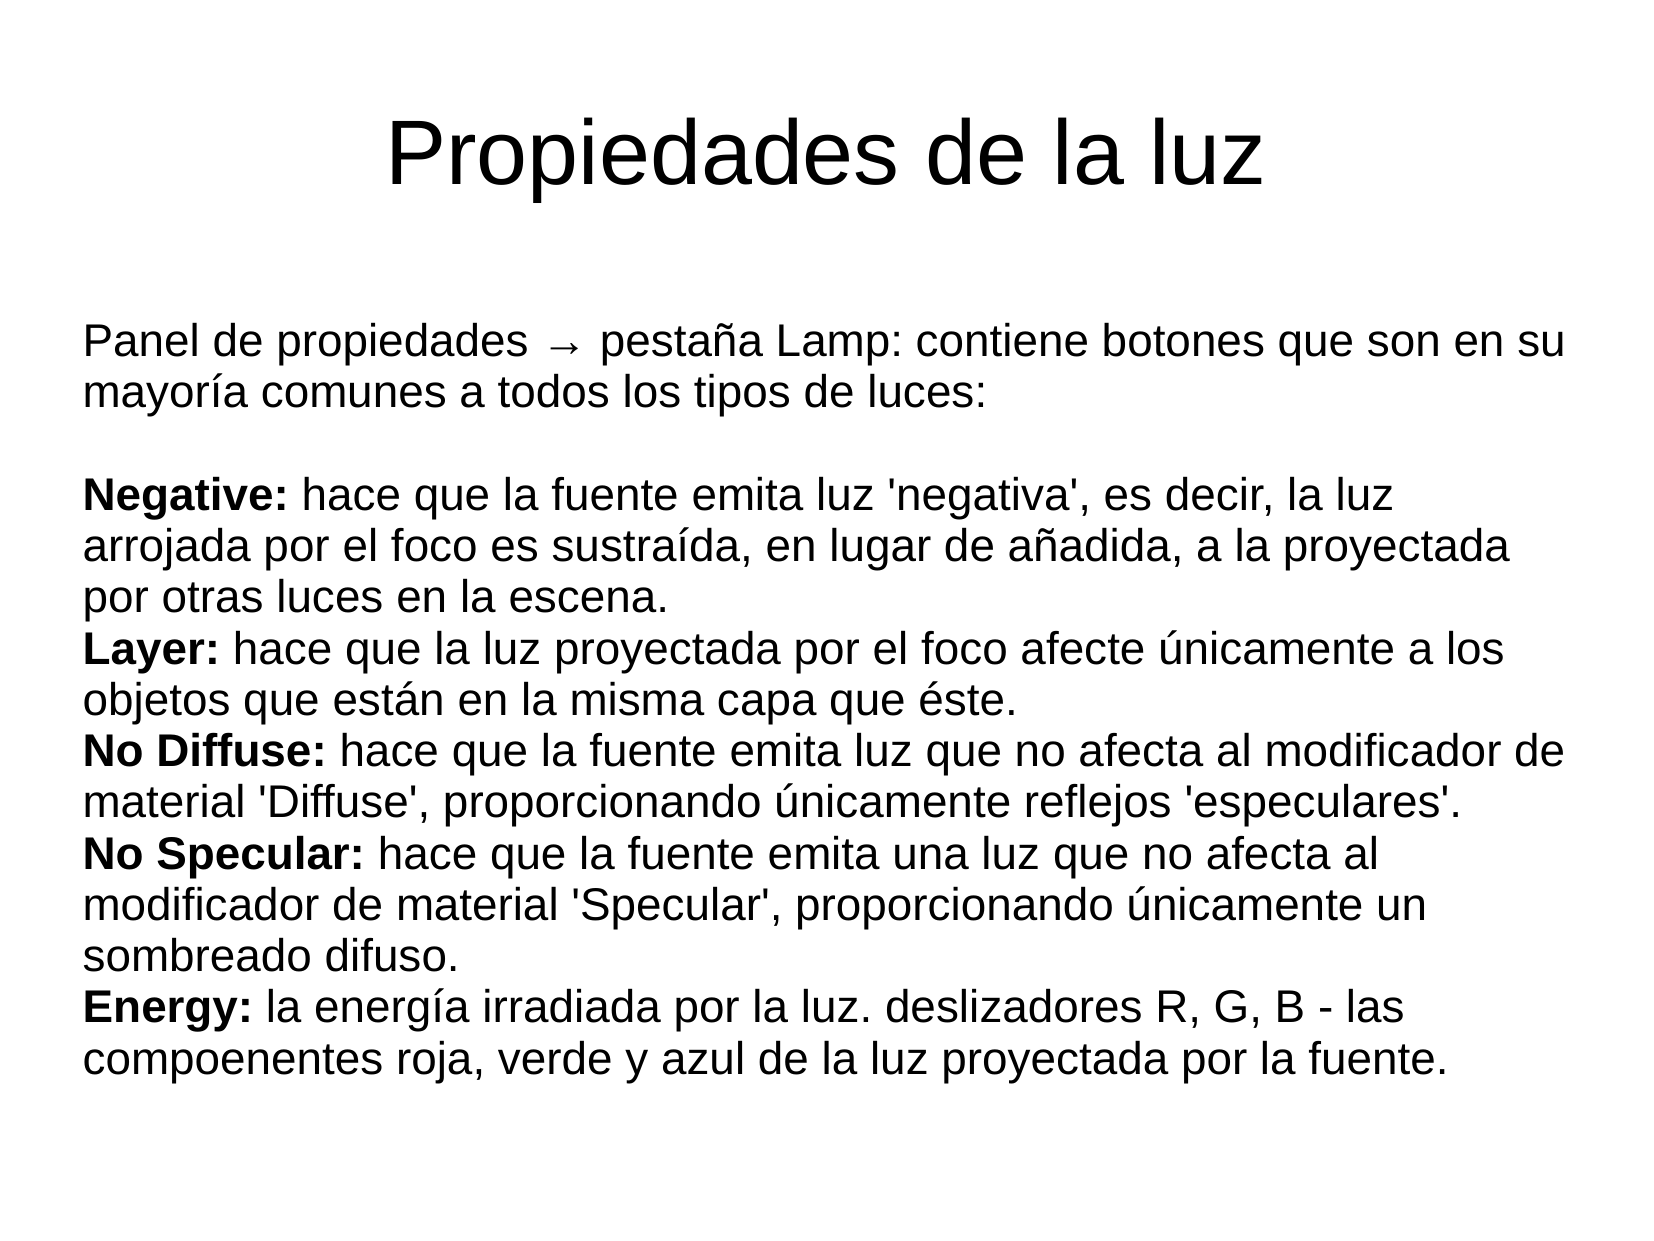

# Propiedades de la luz
Panel de propiedades → pestaña Lamp: contiene botones que son en su mayoría comunes a todos los tipos de luces:
Negative: hace que la fuente emita luz 'negativa', es decir, la luz arrojada por el foco es sustraída, en lugar de añadida, a la proyectada por otras luces en la escena.
Layer: hace que la luz proyectada por el foco afecte únicamente a los objetos que están en la misma capa que éste.
No Diffuse: hace que la fuente emita luz que no afecta al modificador de material 'Diffuse', proporcionando únicamente reflejos 'especulares'.
No Specular: hace que la fuente emita una luz que no afecta al modificador de material 'Specular', proporcionando únicamente un sombreado difuso.
Energy: la energía irradiada por la luz. deslizadores R, G, B - las compoenentes roja, verde y azul de la luz proyectada por la fuente.